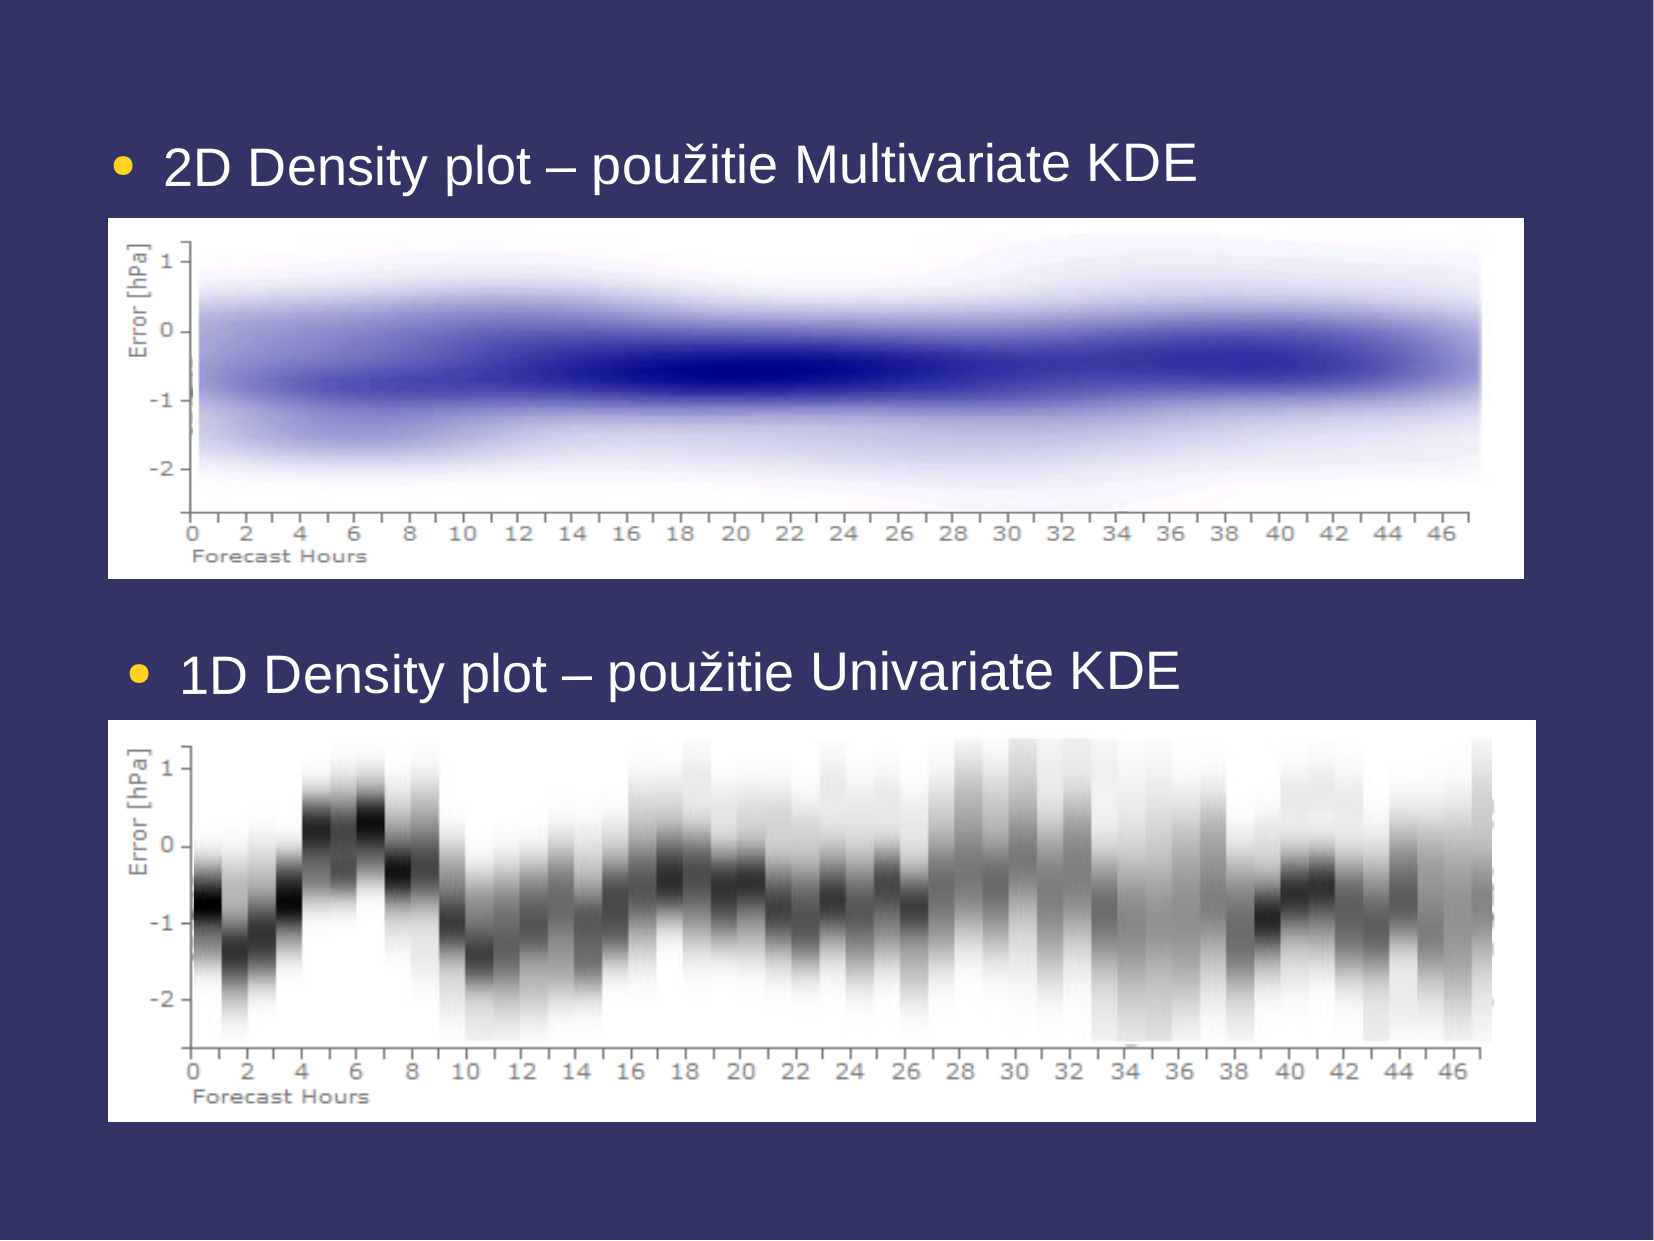

# 2D Density plot – použitie Multivariate KDE
1D Density plot – použitie Univariate KDE